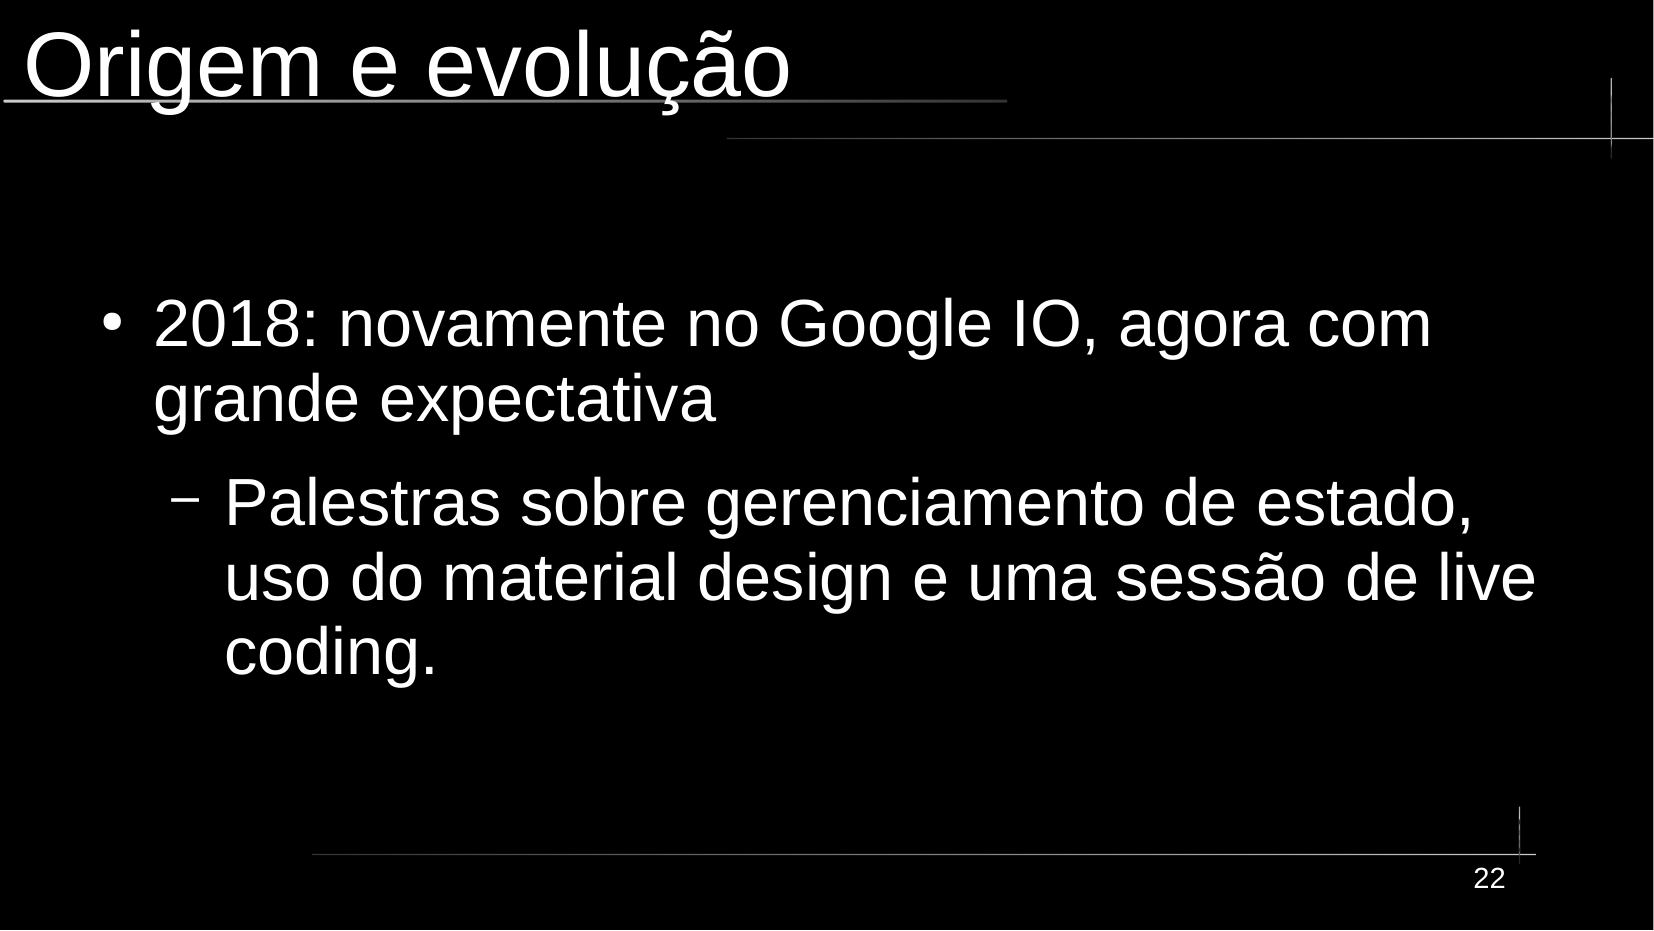

# Origem e evolução
2018: novamente no Google IO, agora com grande expectativa
Palestras sobre gerenciamento de estado, uso do material design e uma sessão de live coding.
22